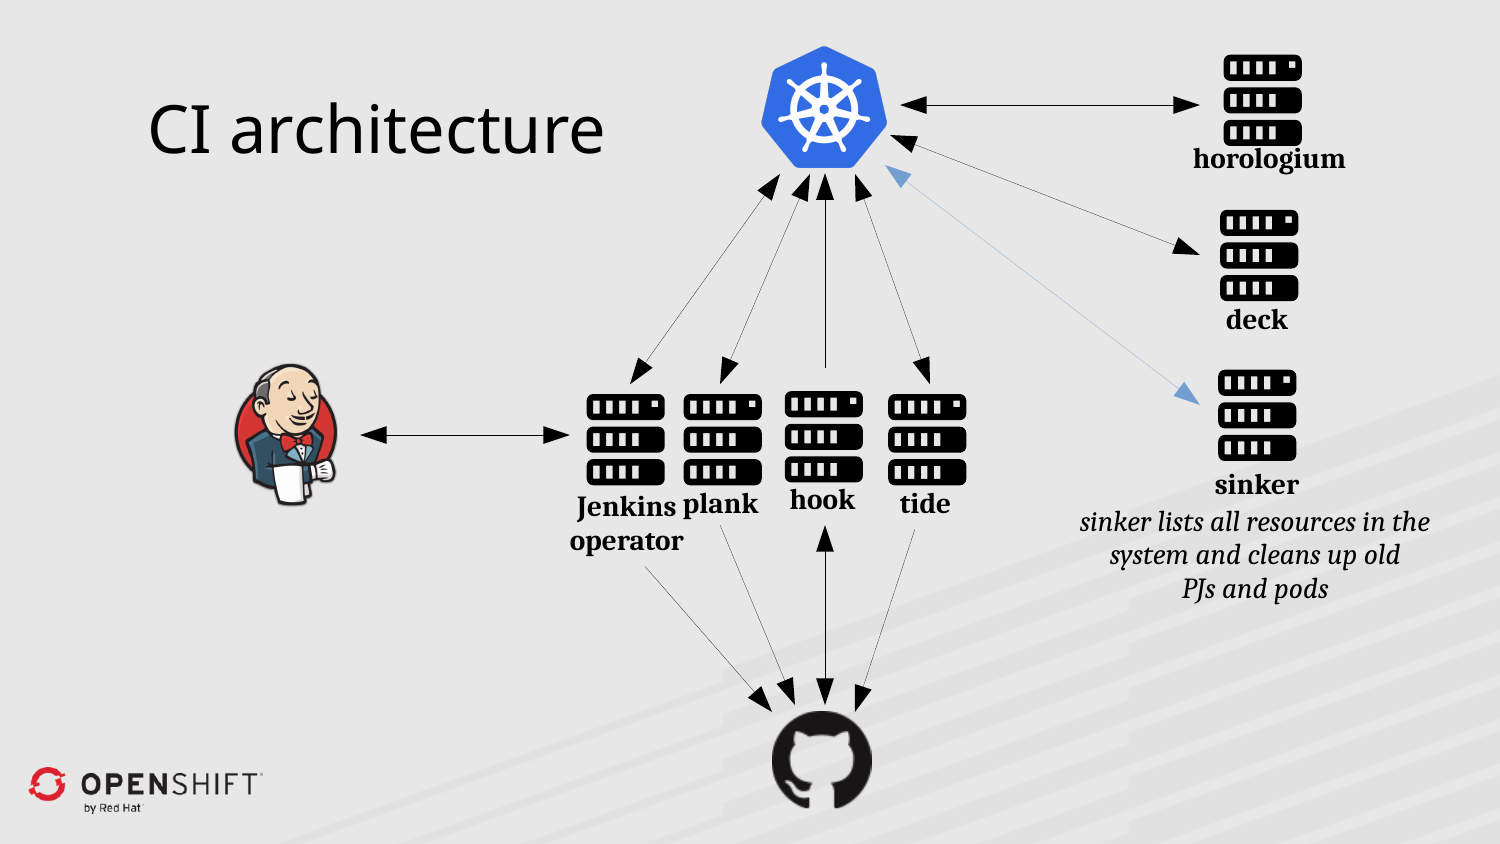

CI architecture
horologium
#
deck
sinker
hook
plank
tide
Jenkins
operator
sinker lists all resources in the
system and cleans up old
PJs and pods